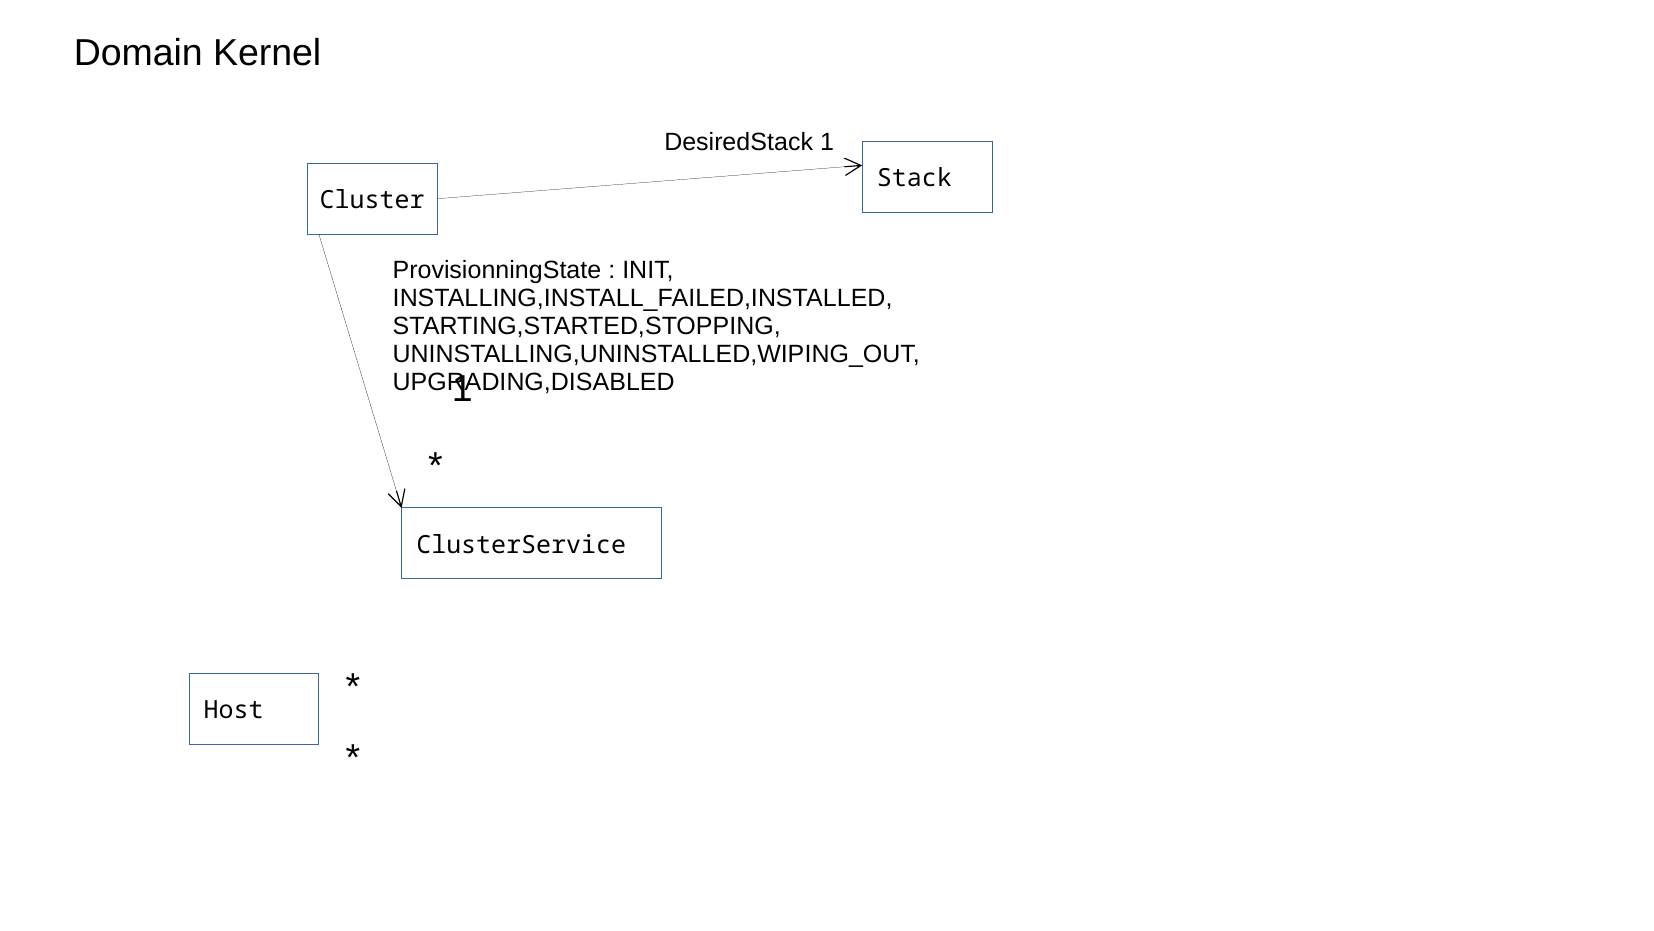

Domain Kernel
DesiredStack 1
Stack
Cluster
ProvisionningState : INIT,
INSTALLING,INSTALL_FAILED,INSTALLED,
STARTING,STARTED,STOPPING,
UNINSTALLING,UNINSTALLED,WIPING_OUT,
UPGRADING,DISABLED
1
*
ClusterService
*
Host
*